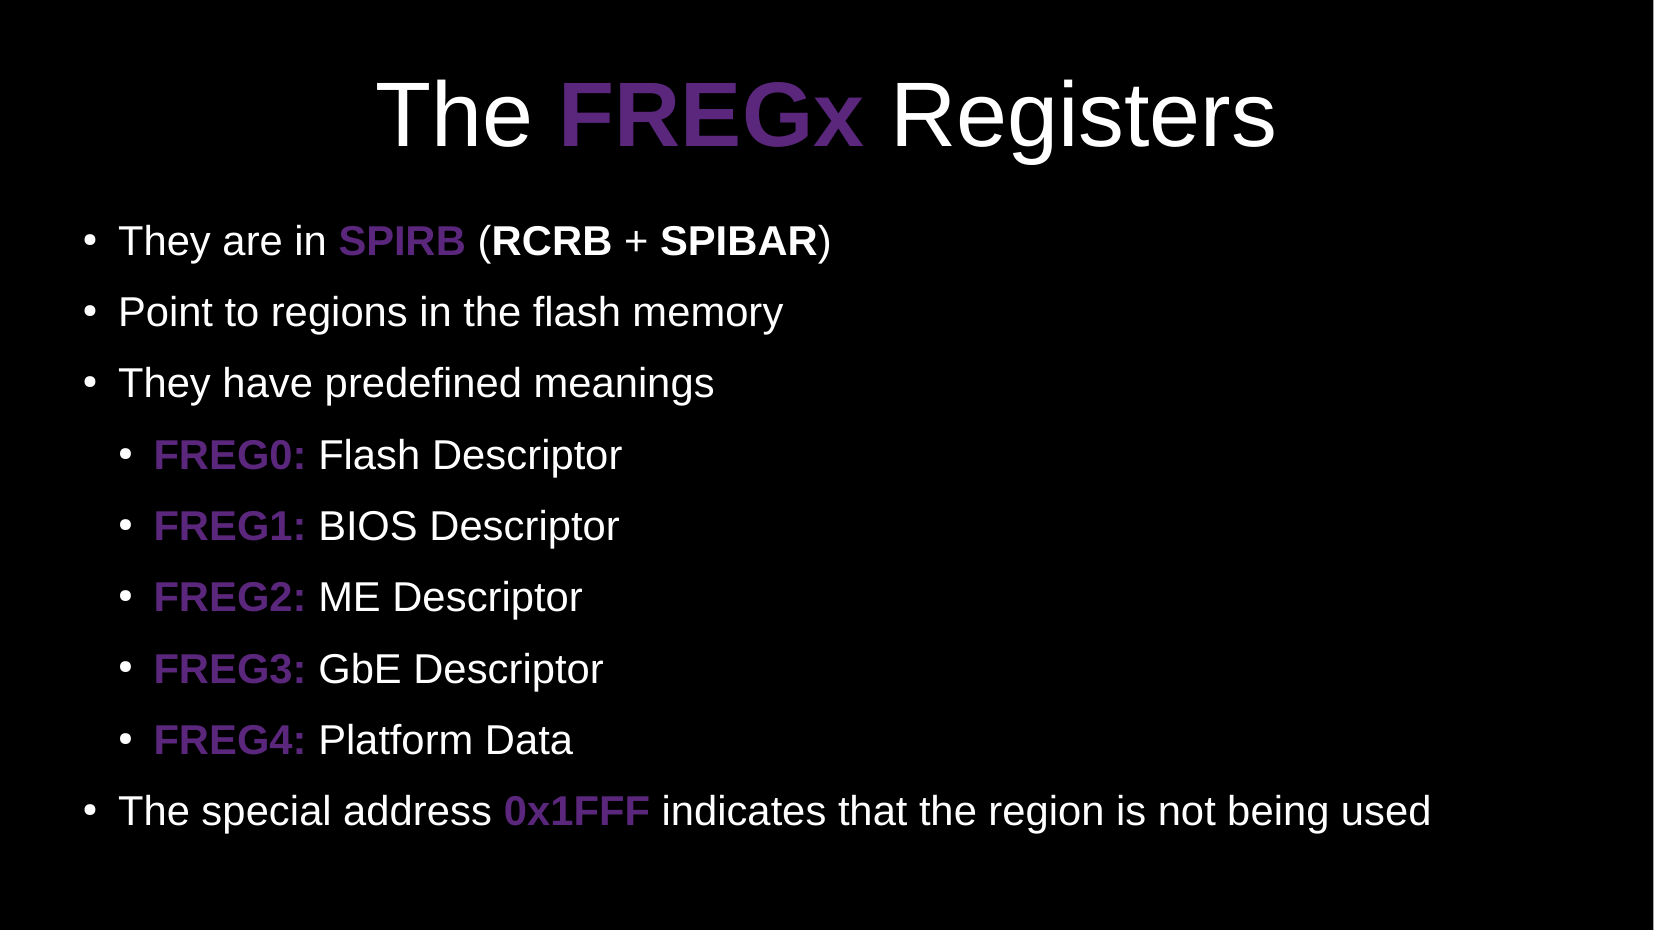

# The FREGx Registers
They are in SPIRB (RCRB + SPIBAR)
Point to regions in the flash memory
They have predefined meanings
FREG0: Flash Descriptor
FREG1: BIOS Descriptor
FREG2: ME Descriptor
FREG3: GbE Descriptor
FREG4: Platform Data
The special address 0x1FFF indicates that the region is not being used